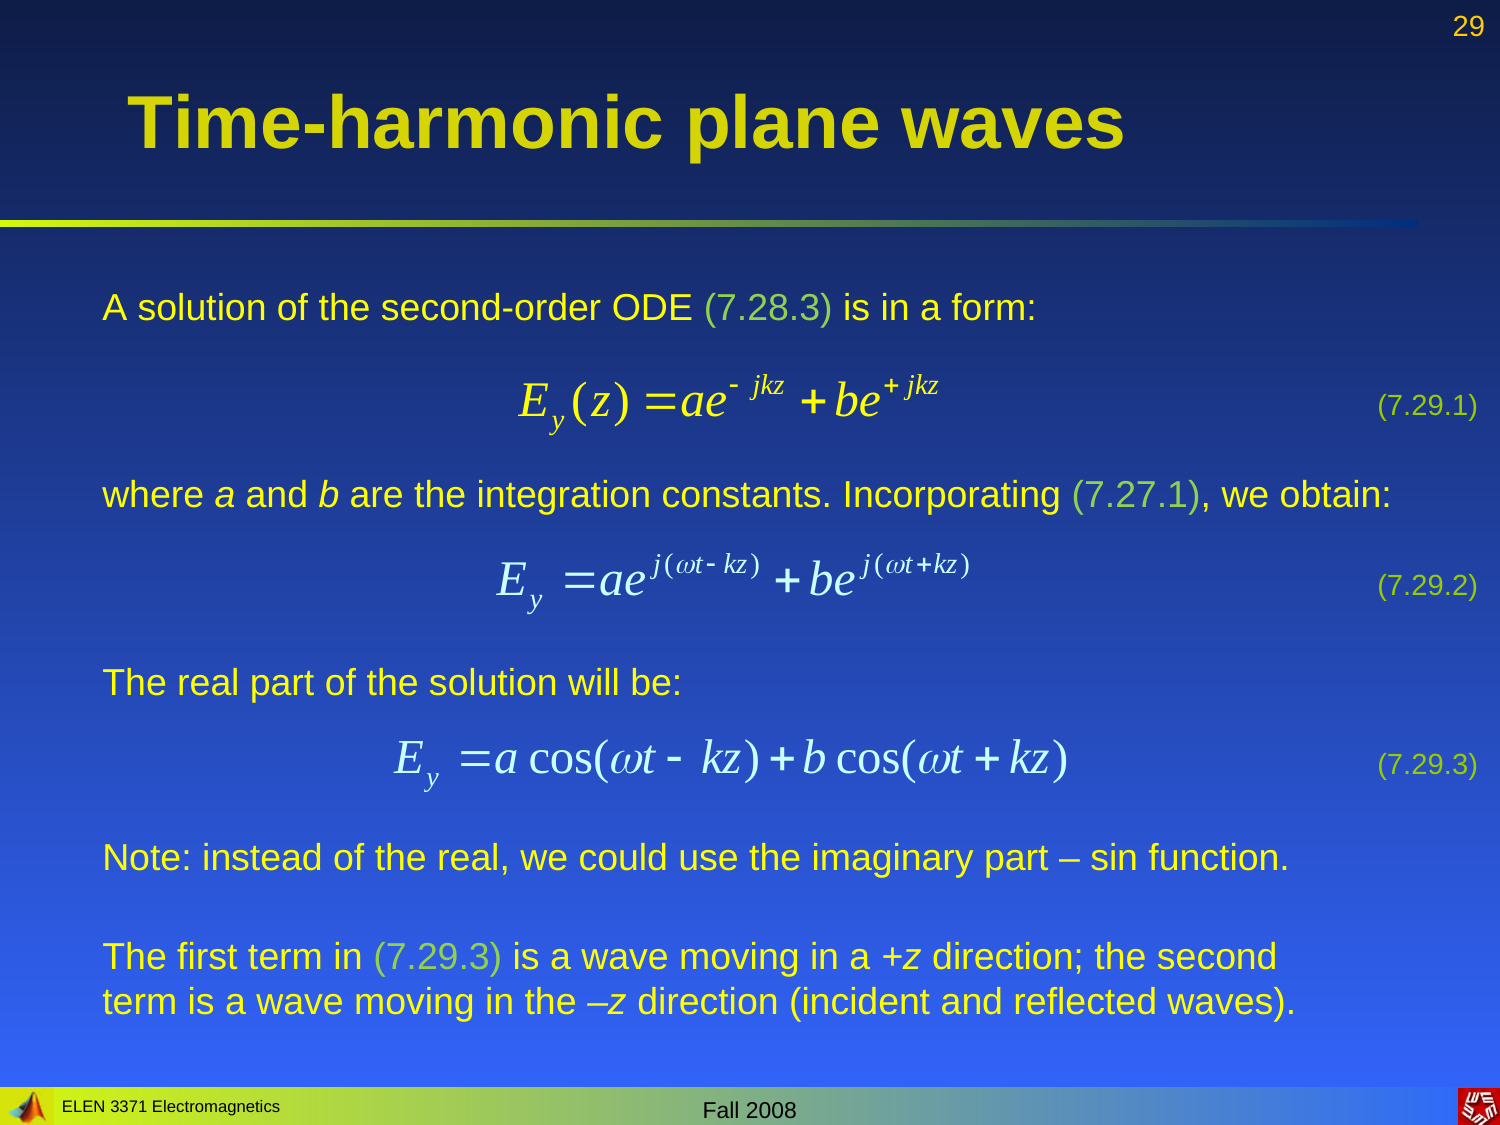

# Time-harmonic plane waves
A solution of the second-order ODE (7.28.3) is in a form:
(7.29.1)
where a and b are the integration constants. Incorporating (7.27.1), we obtain:
(7.29.2)
The real part of the solution will be:
(7.29.3)
Note: instead of the real, we could use the imaginary part – sin function.
The first term in (7.29.3) is a wave moving in a +z direction; the second term is a wave moving in the –z direction (incident and reflected waves).